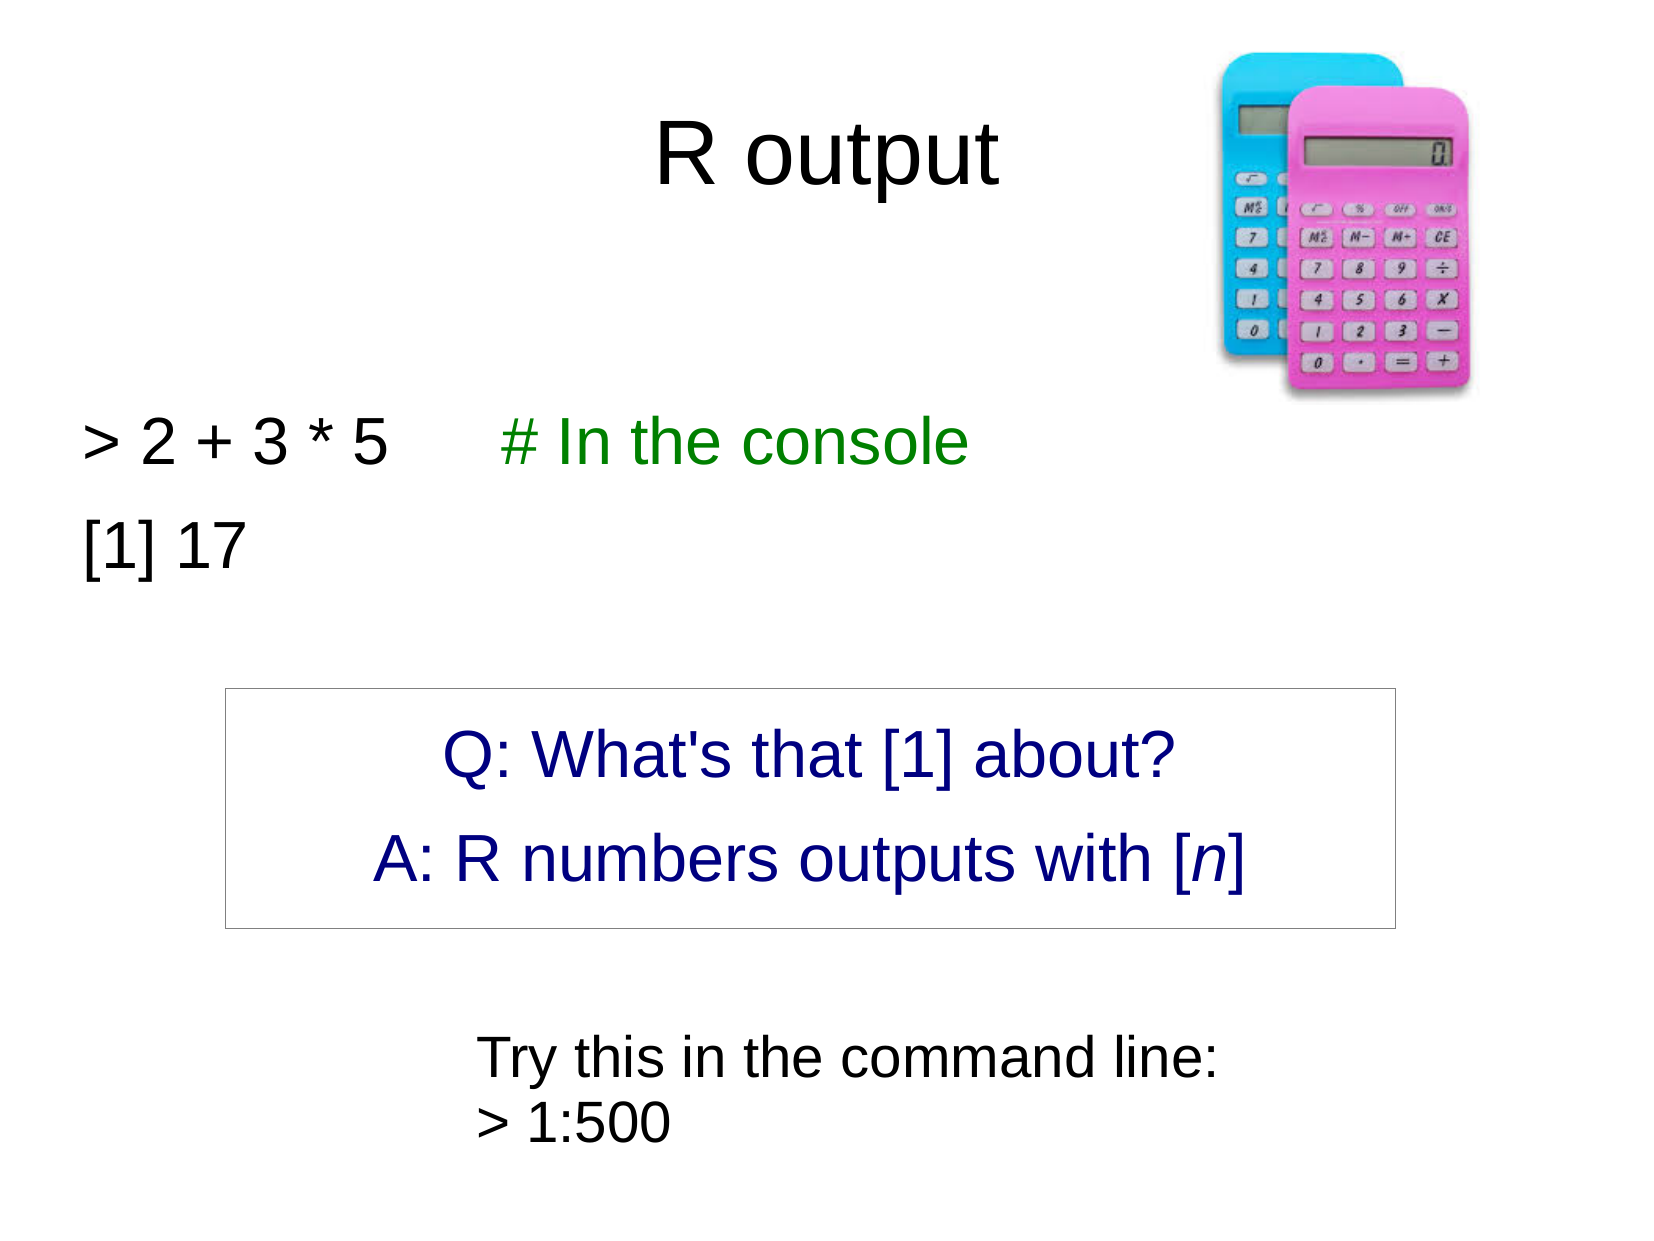

# R output
> 2 + 3 * 5 # In the console
[1] 17
Q: What's that [1] about?
A: R numbers outputs with [n]
Try this in the command line:
> 1:500